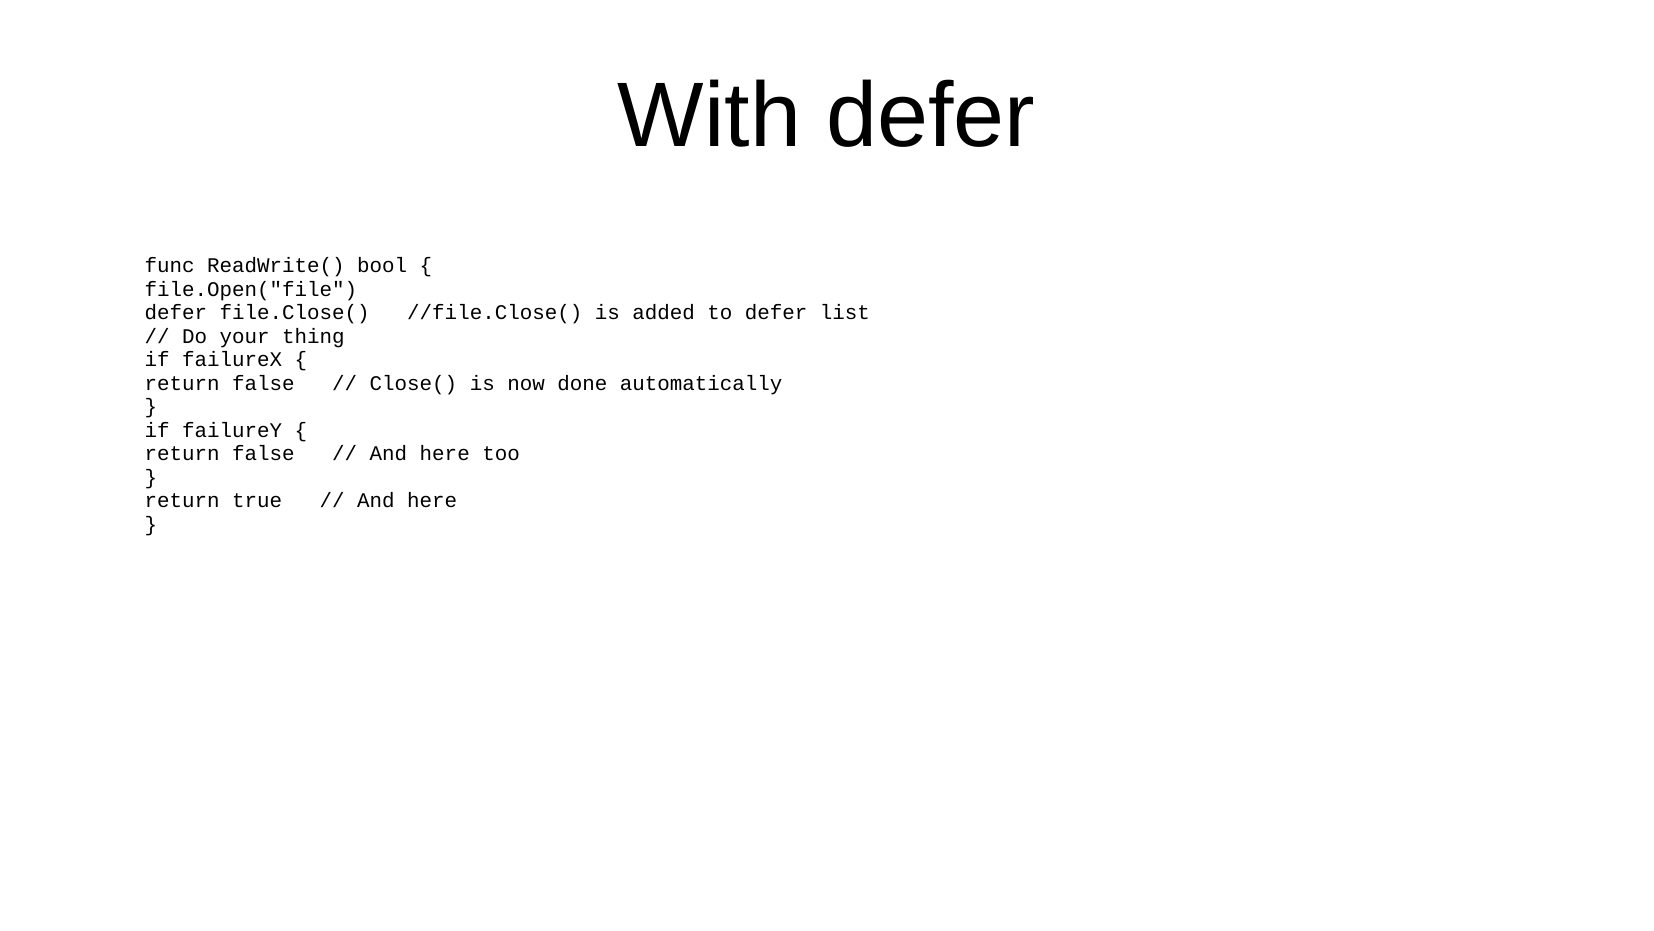

# With defer
func ReadWrite() bool {
file.Open("file")
defer file.Close() //file.Close() is added to defer list
// Do your thing
if failureX {
return false // Close() is now done automatically
}
if failureY {
return false // And here too
}
return true // And here
}